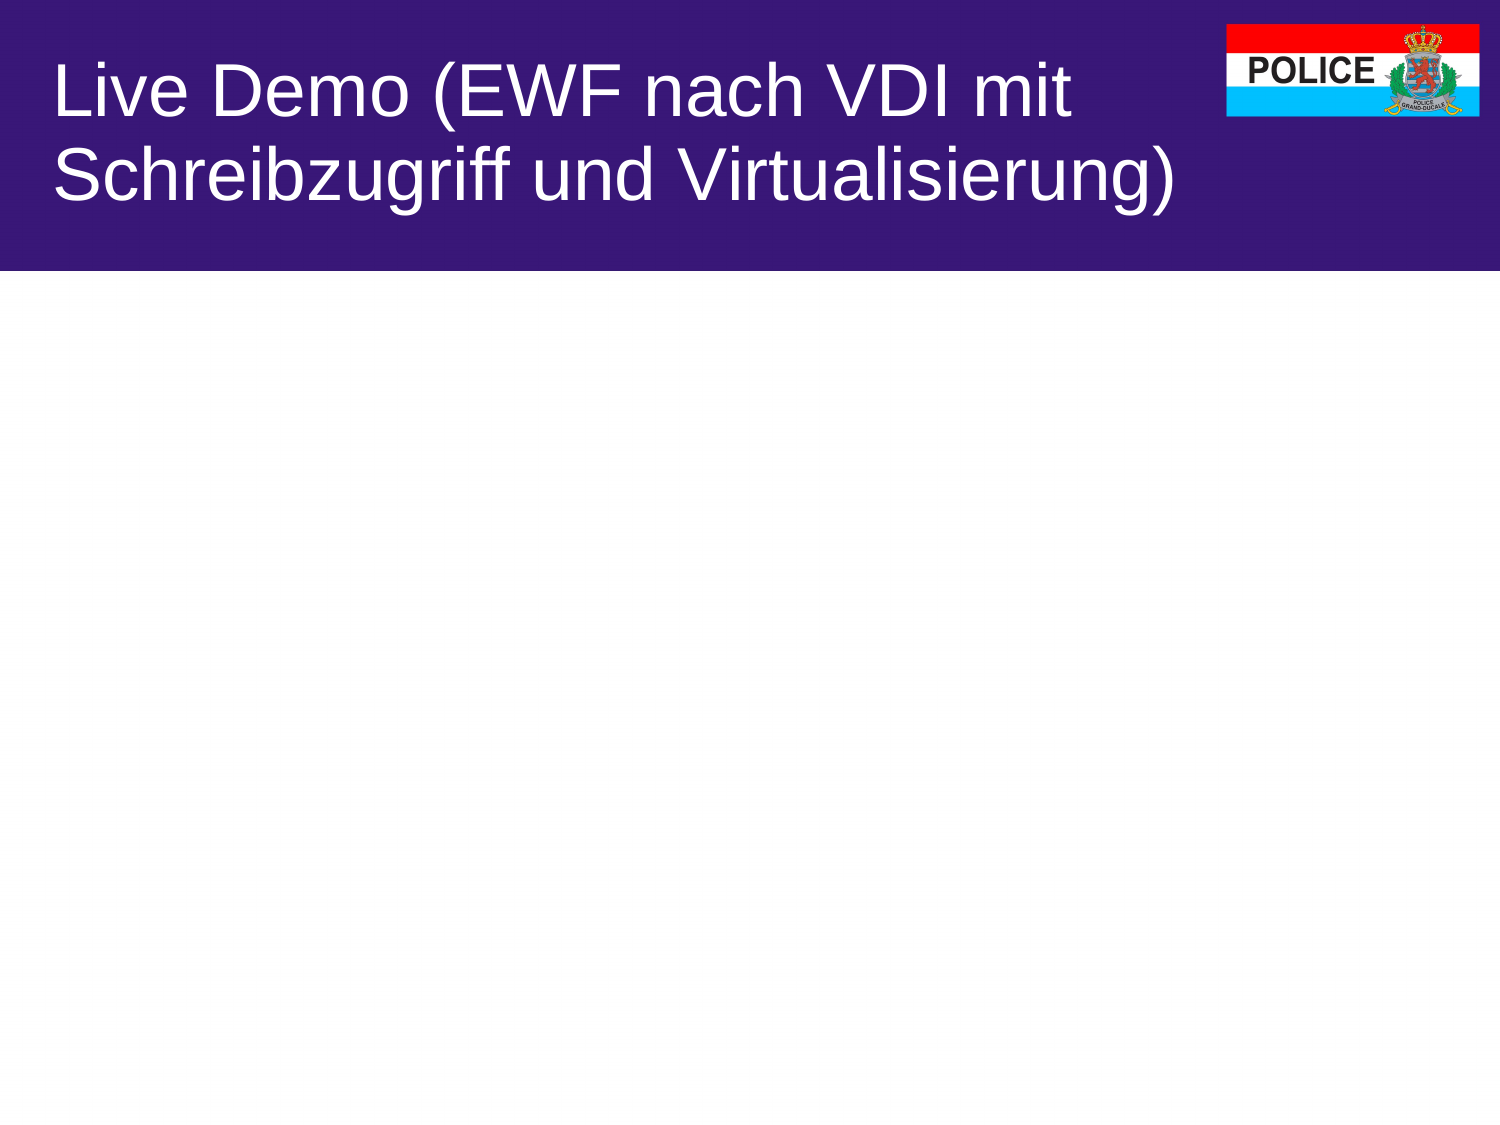

Live Demo (EWF nach VDI mit Schreibzugriff und Virtualisierung)
#